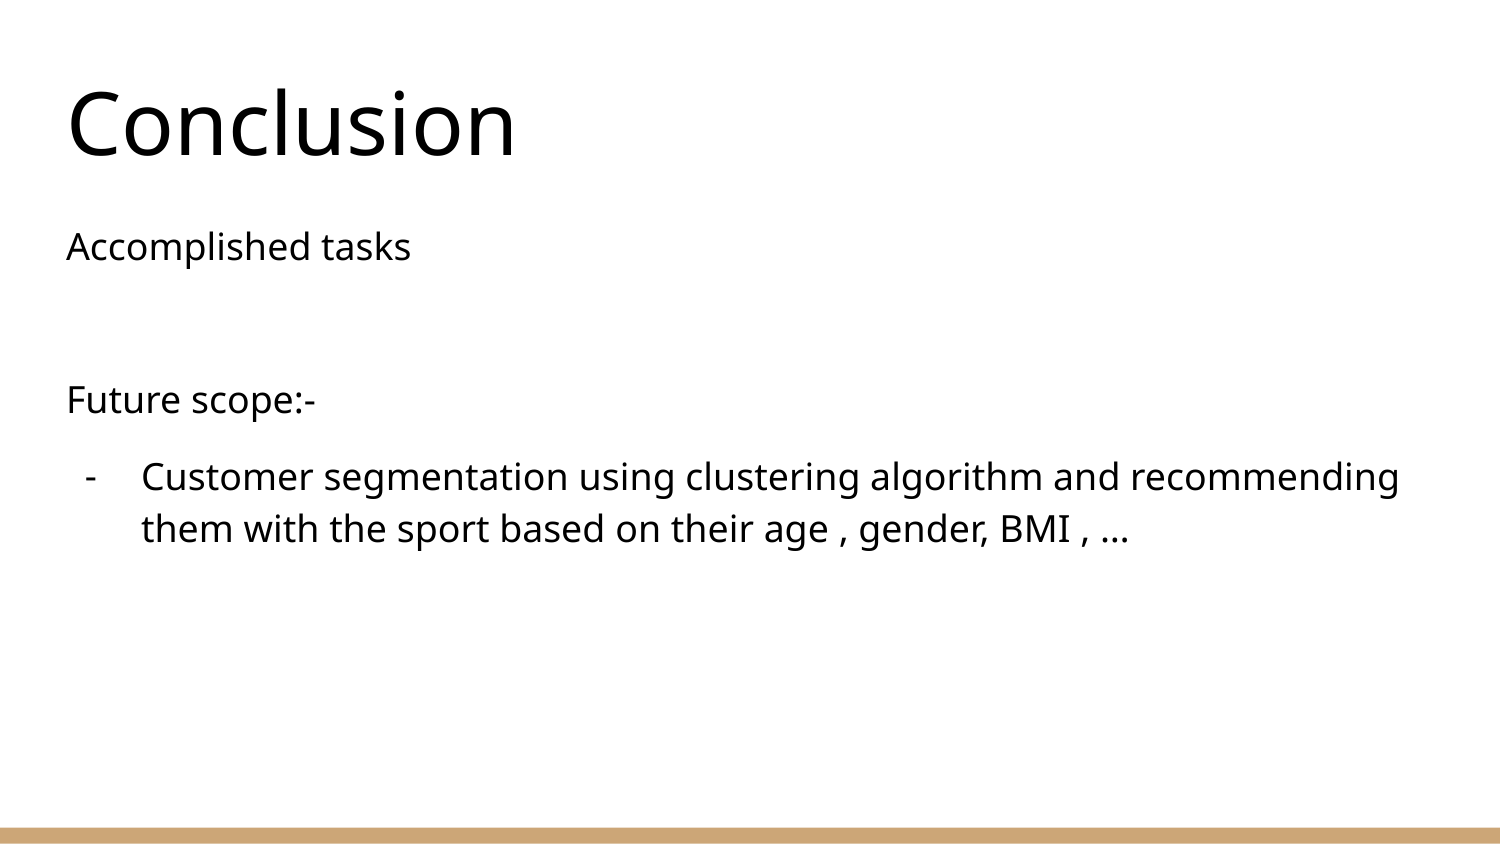

# Conclusion
Accomplished tasks
Future scope:-
Customer segmentation using clustering algorithm and recommending them with the sport based on their age , gender, BMI , …